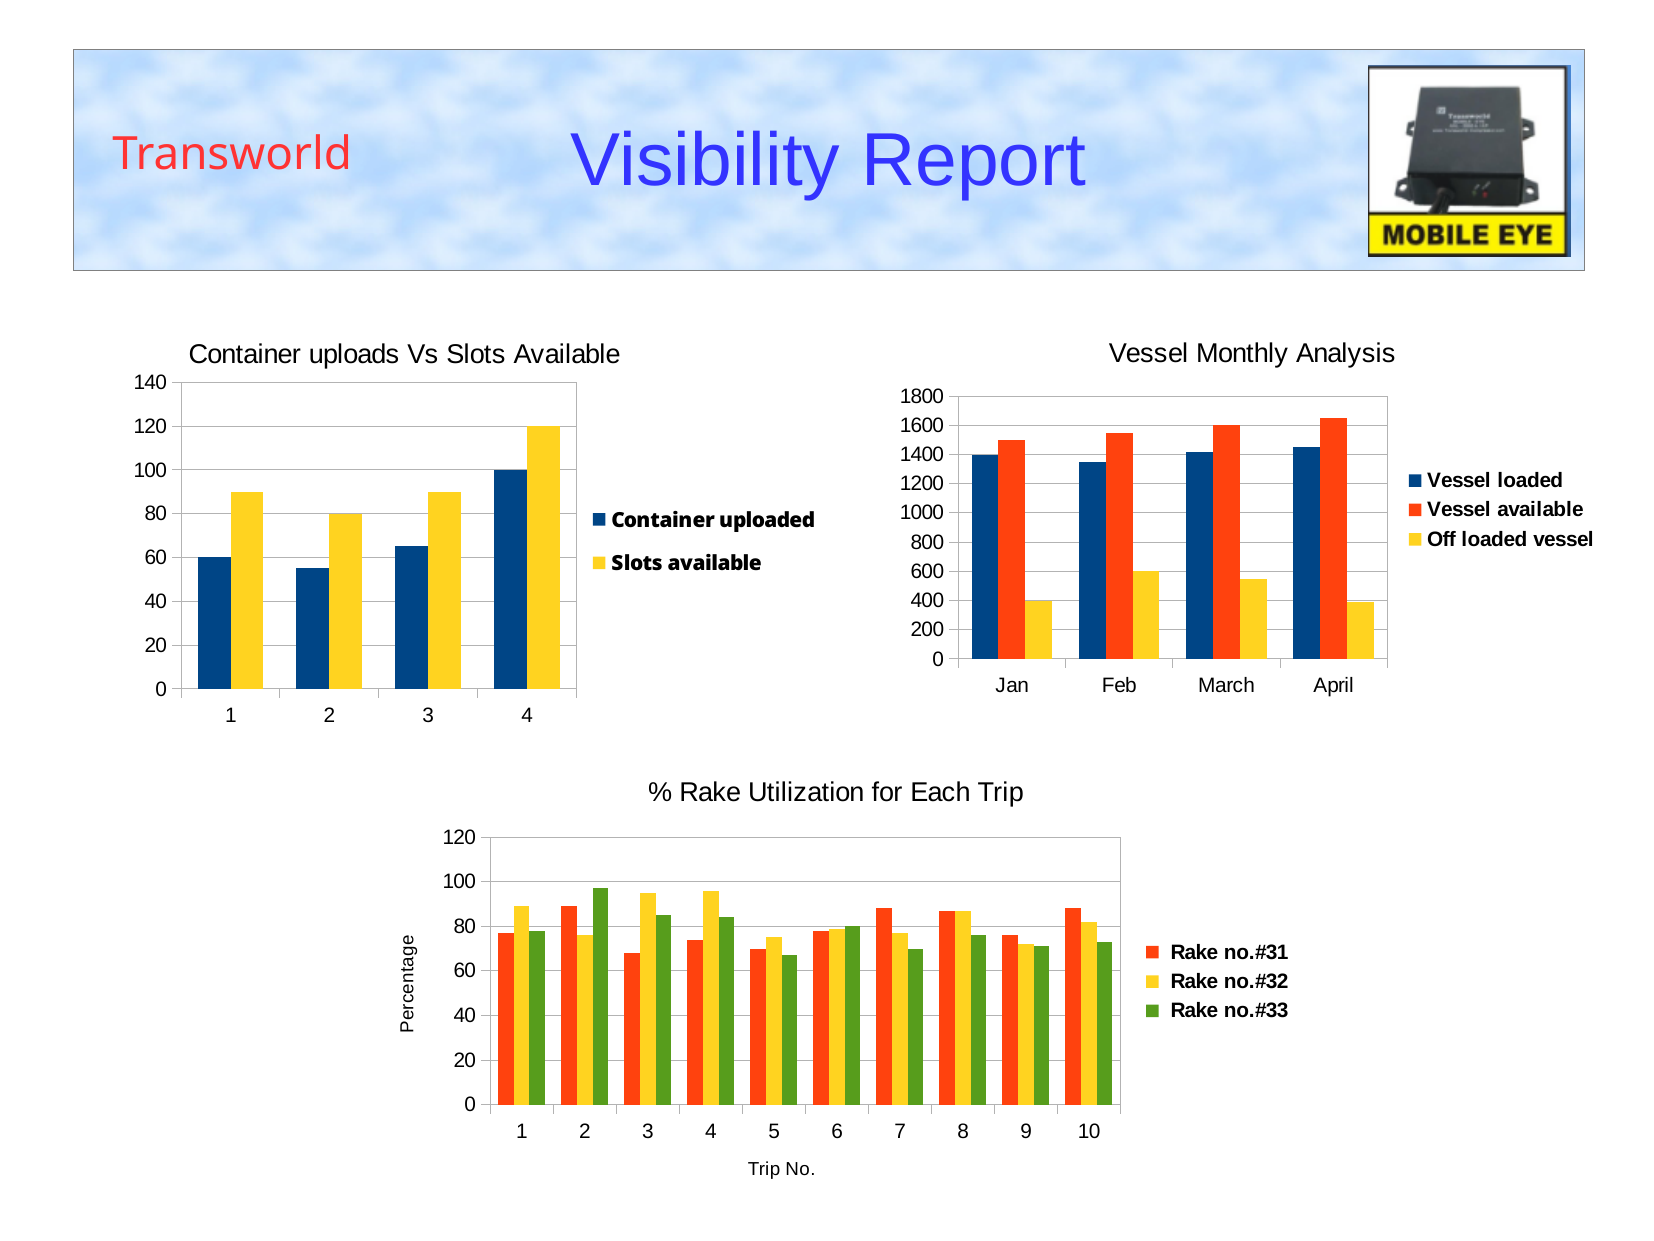

Visibility Report
#
Transworld
### Chart: Vessel Monthly Analysis
| Category | Vessel loaded | Vessel available | Off loaded vessel |
|---|---|---|---|
| Jan | 1400.0 | 1500.0 | 400.0 |
| Feb | 1350.0 | 1550.0 | 600.0 |
| March | 1420.0 | 1600.0 | 550.0 |
| April | 1450.0 | 1650.0 | 390.0 |
### Chart: Container uploads Vs Slots Available
| Category | Container uploaded | Slots available |
|---|---|---|
| 1 | 60.0 | 90.0 |
| 2 | 55.0 | 80.0 |
| 3 | 65.0 | 90.0 |
| 4 | 100.0 | 120.0 |
### Chart: % Rake Utilization for Each Trip
| Category | Rake no.#31 | Rake no.#32 | Rake no.#33 |
|---|---|---|---|
| 1 | 77.0 | 89.0 | 78.0 |
| 2 | 89.0 | 76.0 | 97.0 |
| 3 | 68.0 | 95.0 | 85.0 |
| 4 | 74.0 | 96.0 | 84.0 |
| 5 | 70.0 | 75.0 | 67.0 |
| 6 | 78.0 | 79.0 | 80.0 |
| 7 | 88.0 | 77.0 | 70.0 |
| 8 | 87.0 | 87.0 | 76.0 |
| 9 | 76.0 | 72.0 | 71.0 |
| 10 | 88.0 | 82.0 | 73.0 |